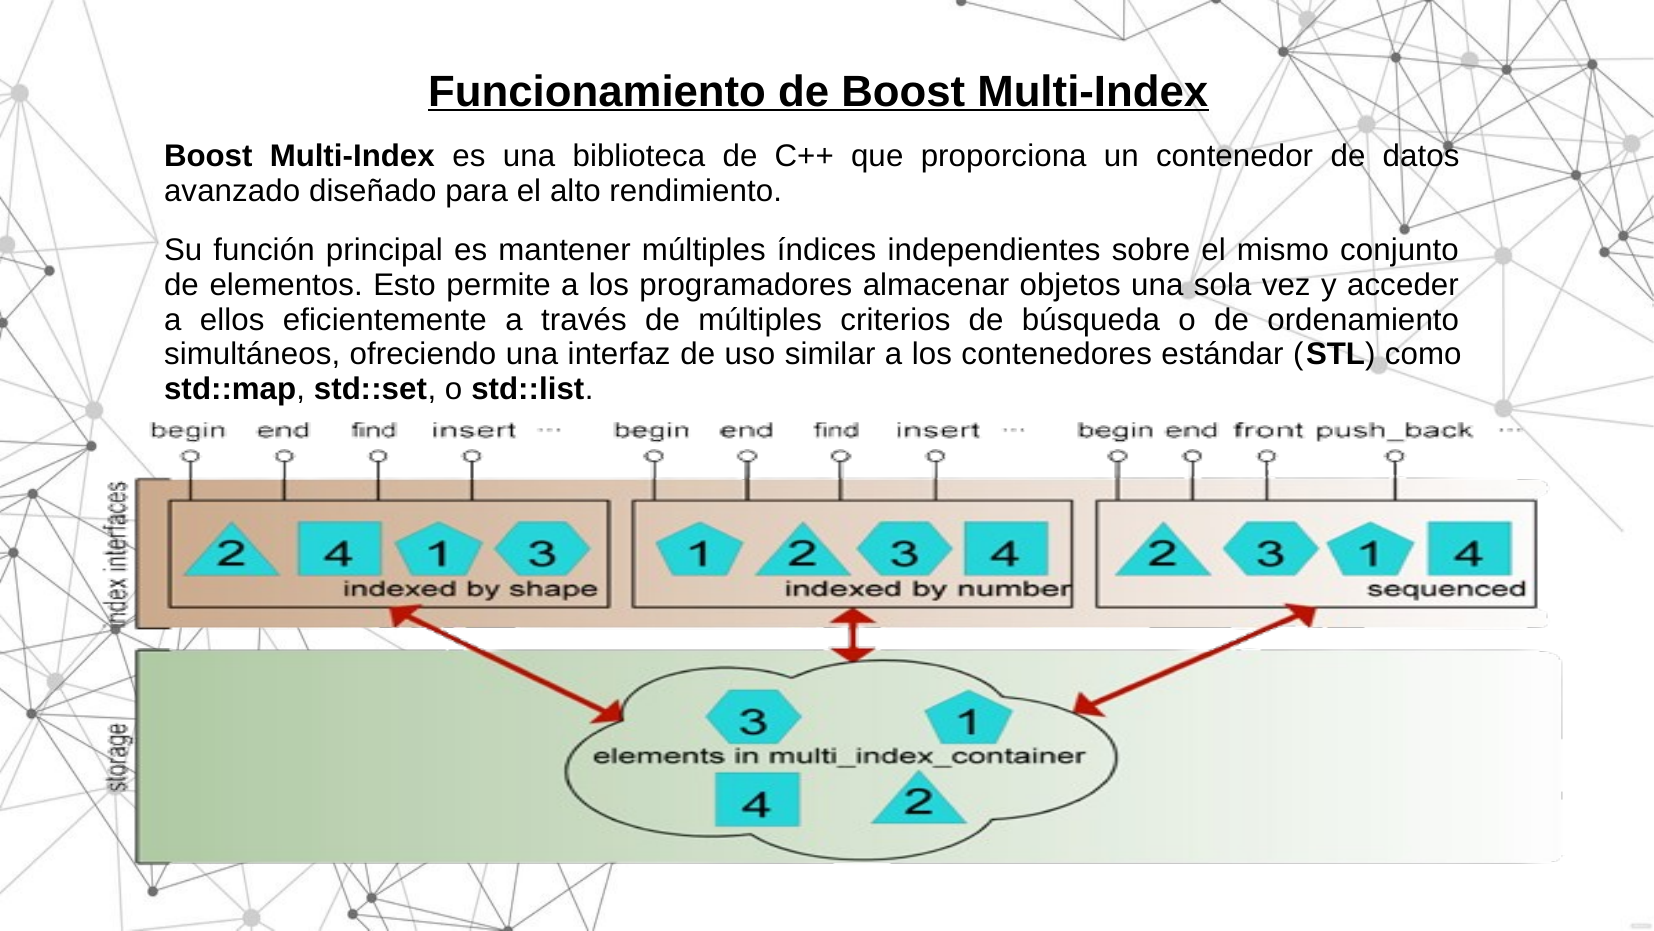

Funcionamiento de Boost Multi-Index
Boost Multi-Index es una biblioteca de C++ que proporciona un contenedor de datos avanzado diseñado para el alto rendimiento.
Su función principal es mantener múltiples índices independientes sobre el mismo conjunto de elementos. Esto permite a los programadores almacenar objetos una sola vez y acceder a ellos eficientemente a través de múltiples criterios de búsqueda o de ordenamiento simultáneos, ofreciendo una interfaz de uso similar a los contenedores estándar (STL) como std::map, std::set, o std::list.